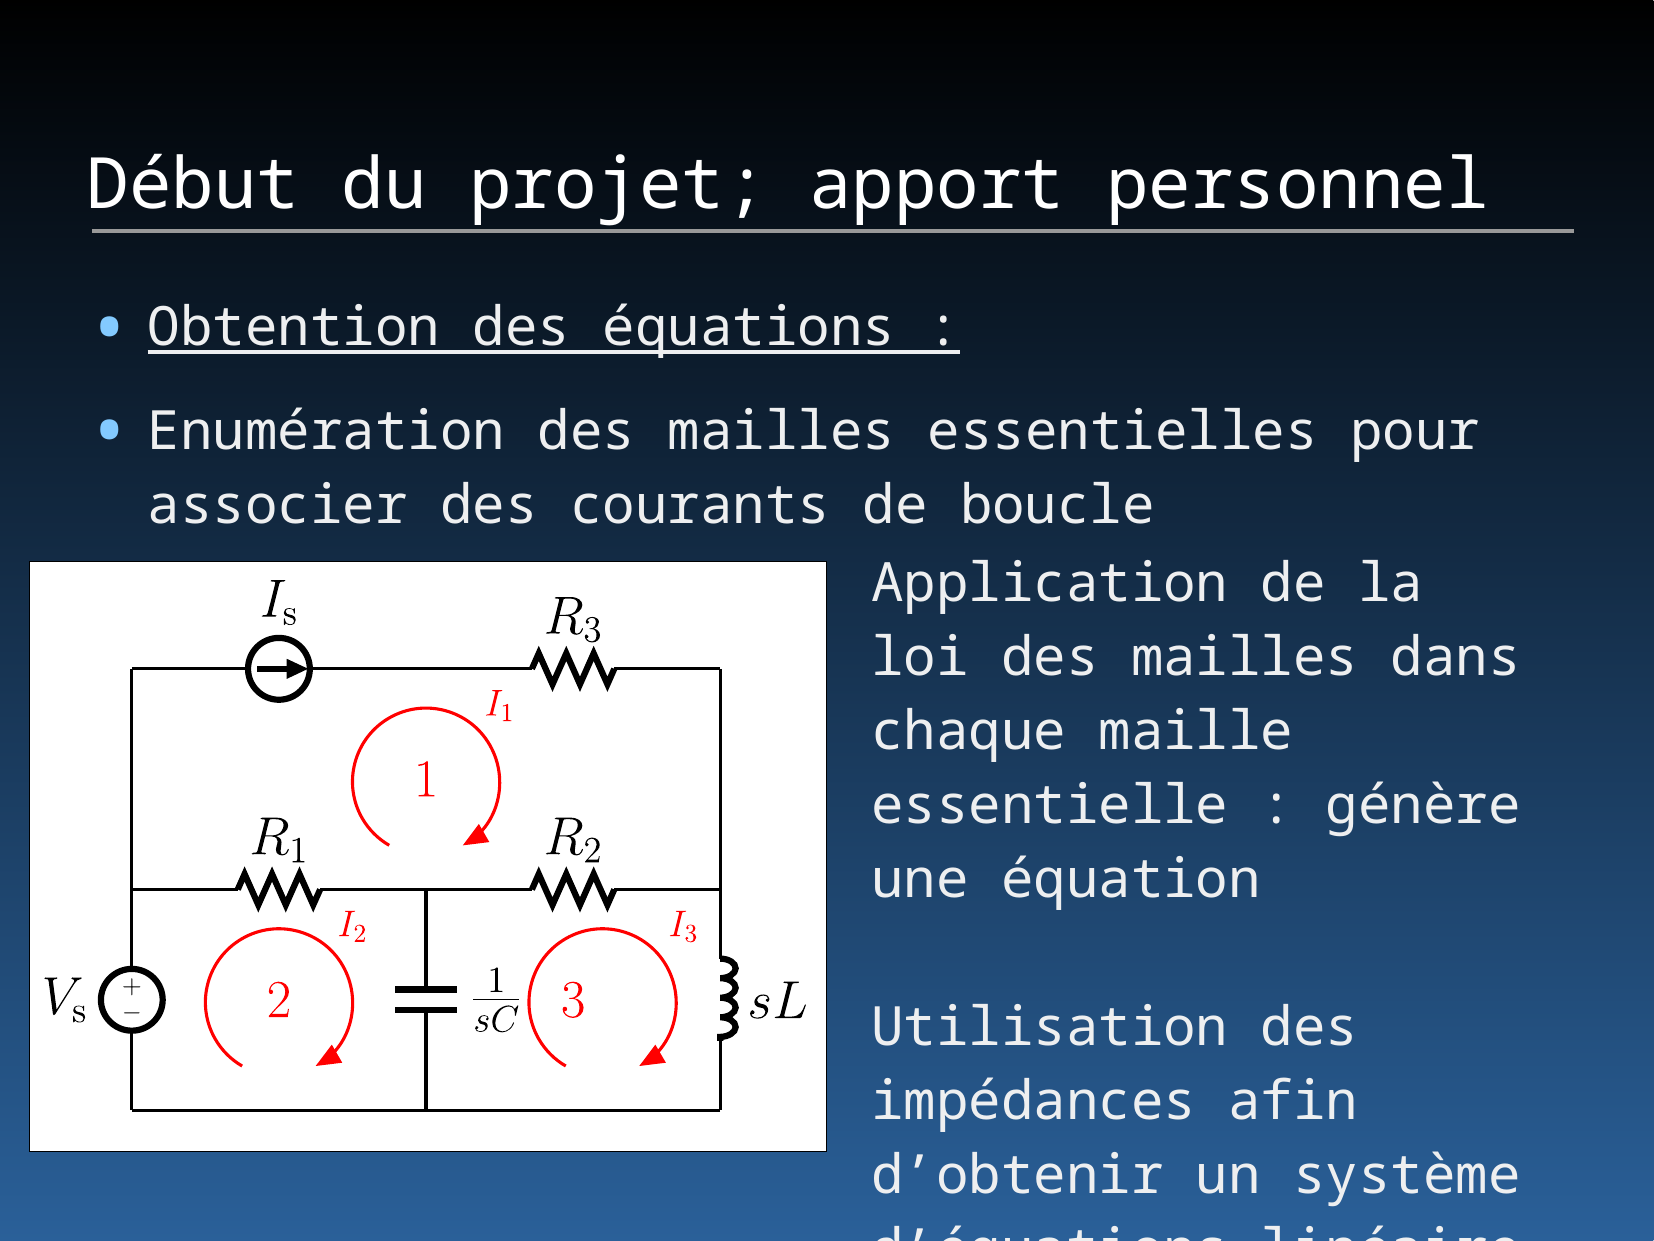

# Début du projet; apport personnel
Obtention des équations :
Enumération des mailles essentielles pour associer des courants de boucle
Application de la loi des mailles dans chaque maille essentielle : génère une équation
Utilisation des impédances afin d’obtenir un système d’équations linéaire